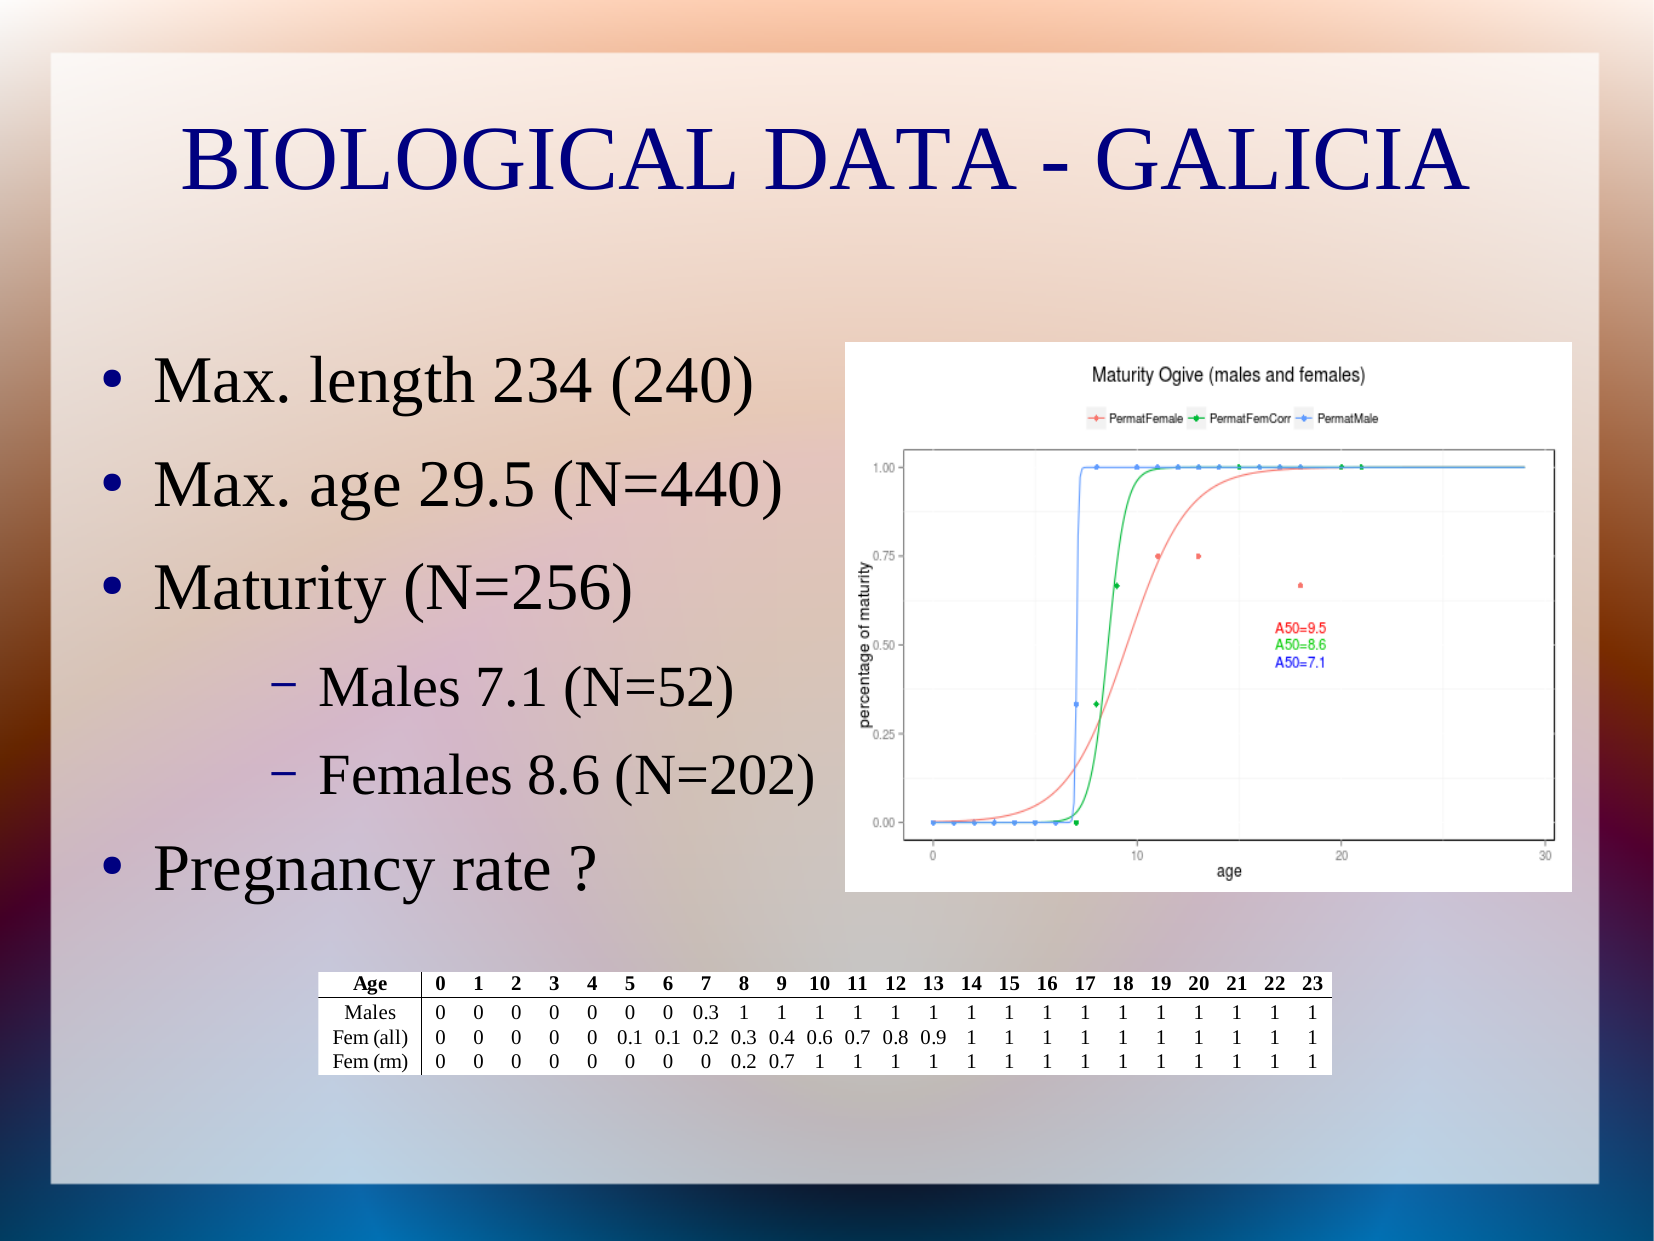

# BIOLOGICAL DATA - GALICIA
Max. length 234 (240)
Max. age 29.5 (N=440)
Maturity (N=256)
Males 7.1 (N=52)
Females 8.6 (N=202)
Pregnancy rate ?